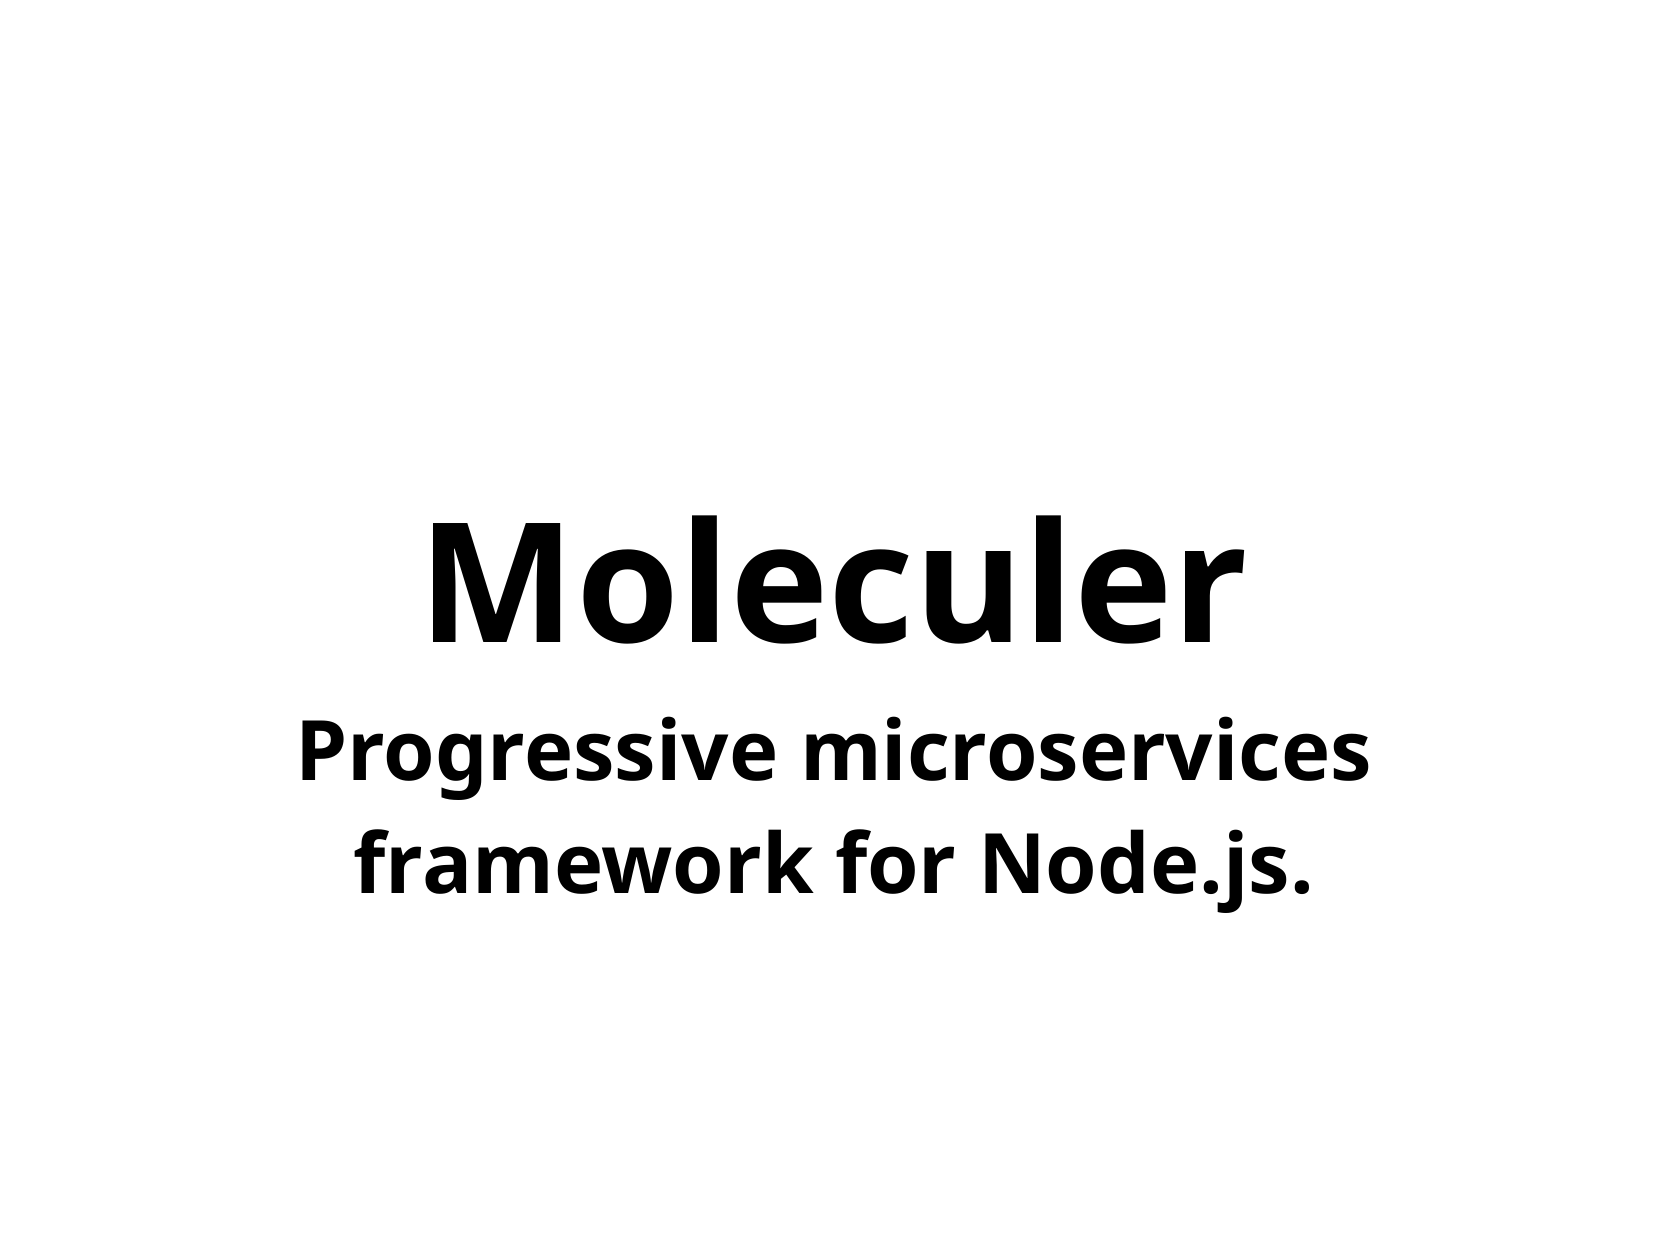

# Moleculer Progressive microservices framework for Node.js.